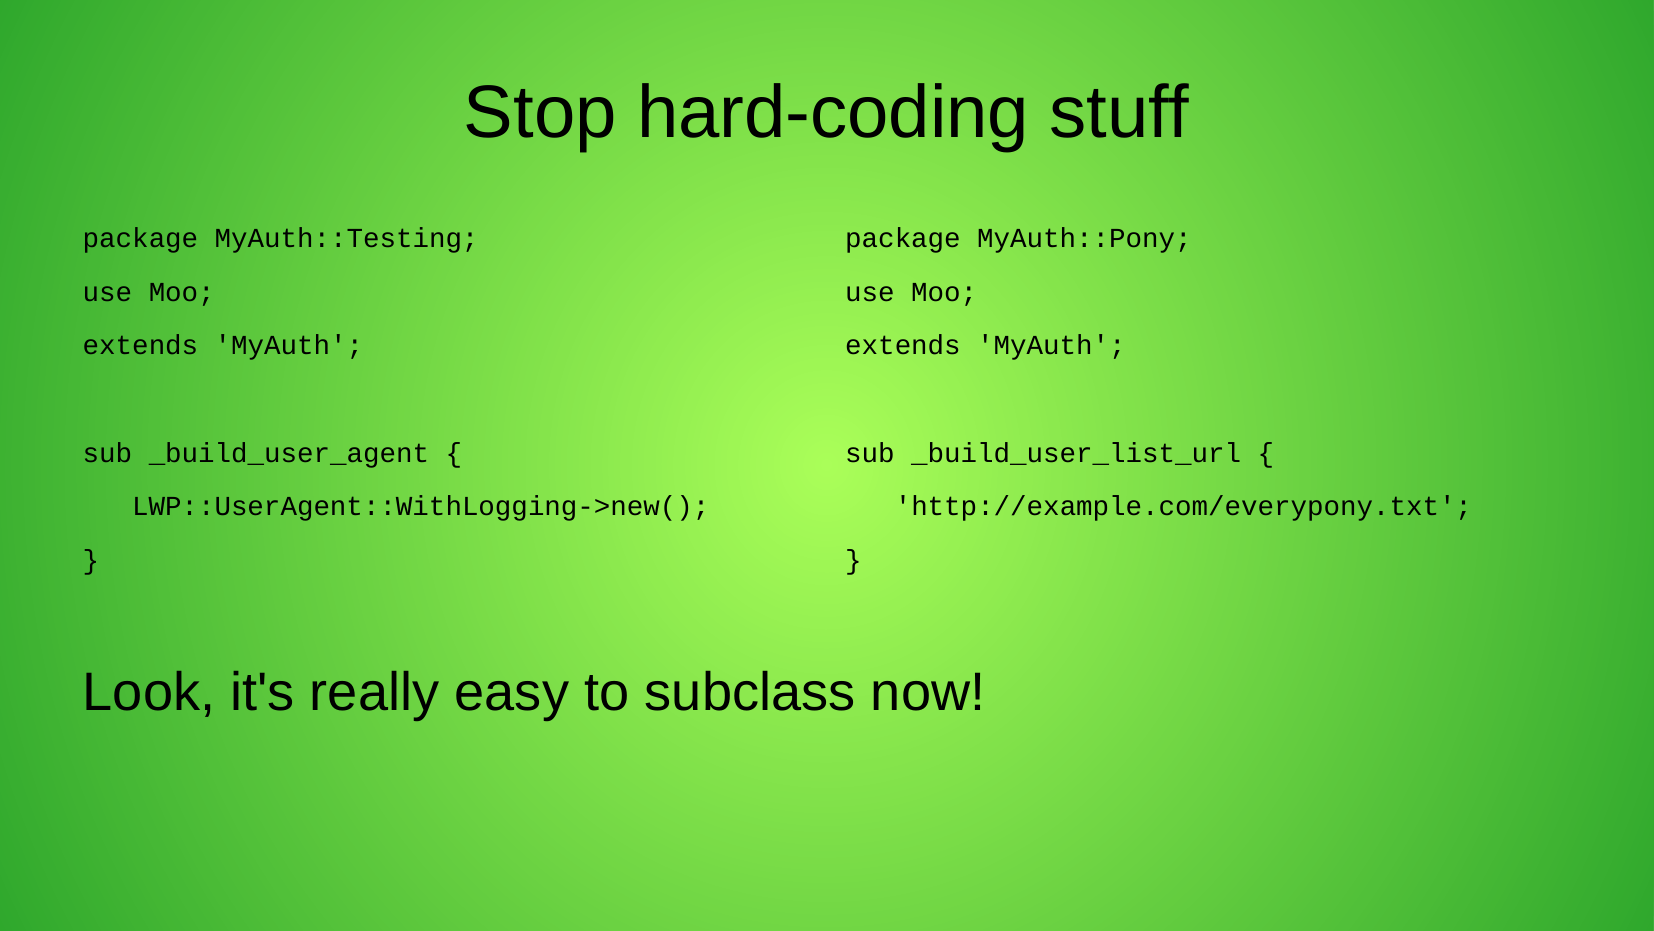

# Stop hard-coding stuff
package MyAuth::Testing;
use Moo;
extends 'MyAuth';
sub _build_user_agent {
 LWP::UserAgent::WithLogging->new();
}
package MyAuth::Pony;
use Moo;
extends 'MyAuth';
sub _build_user_list_url {
 'http://example.com/everypony.txt';
}
Look, it's really easy to subclass now!